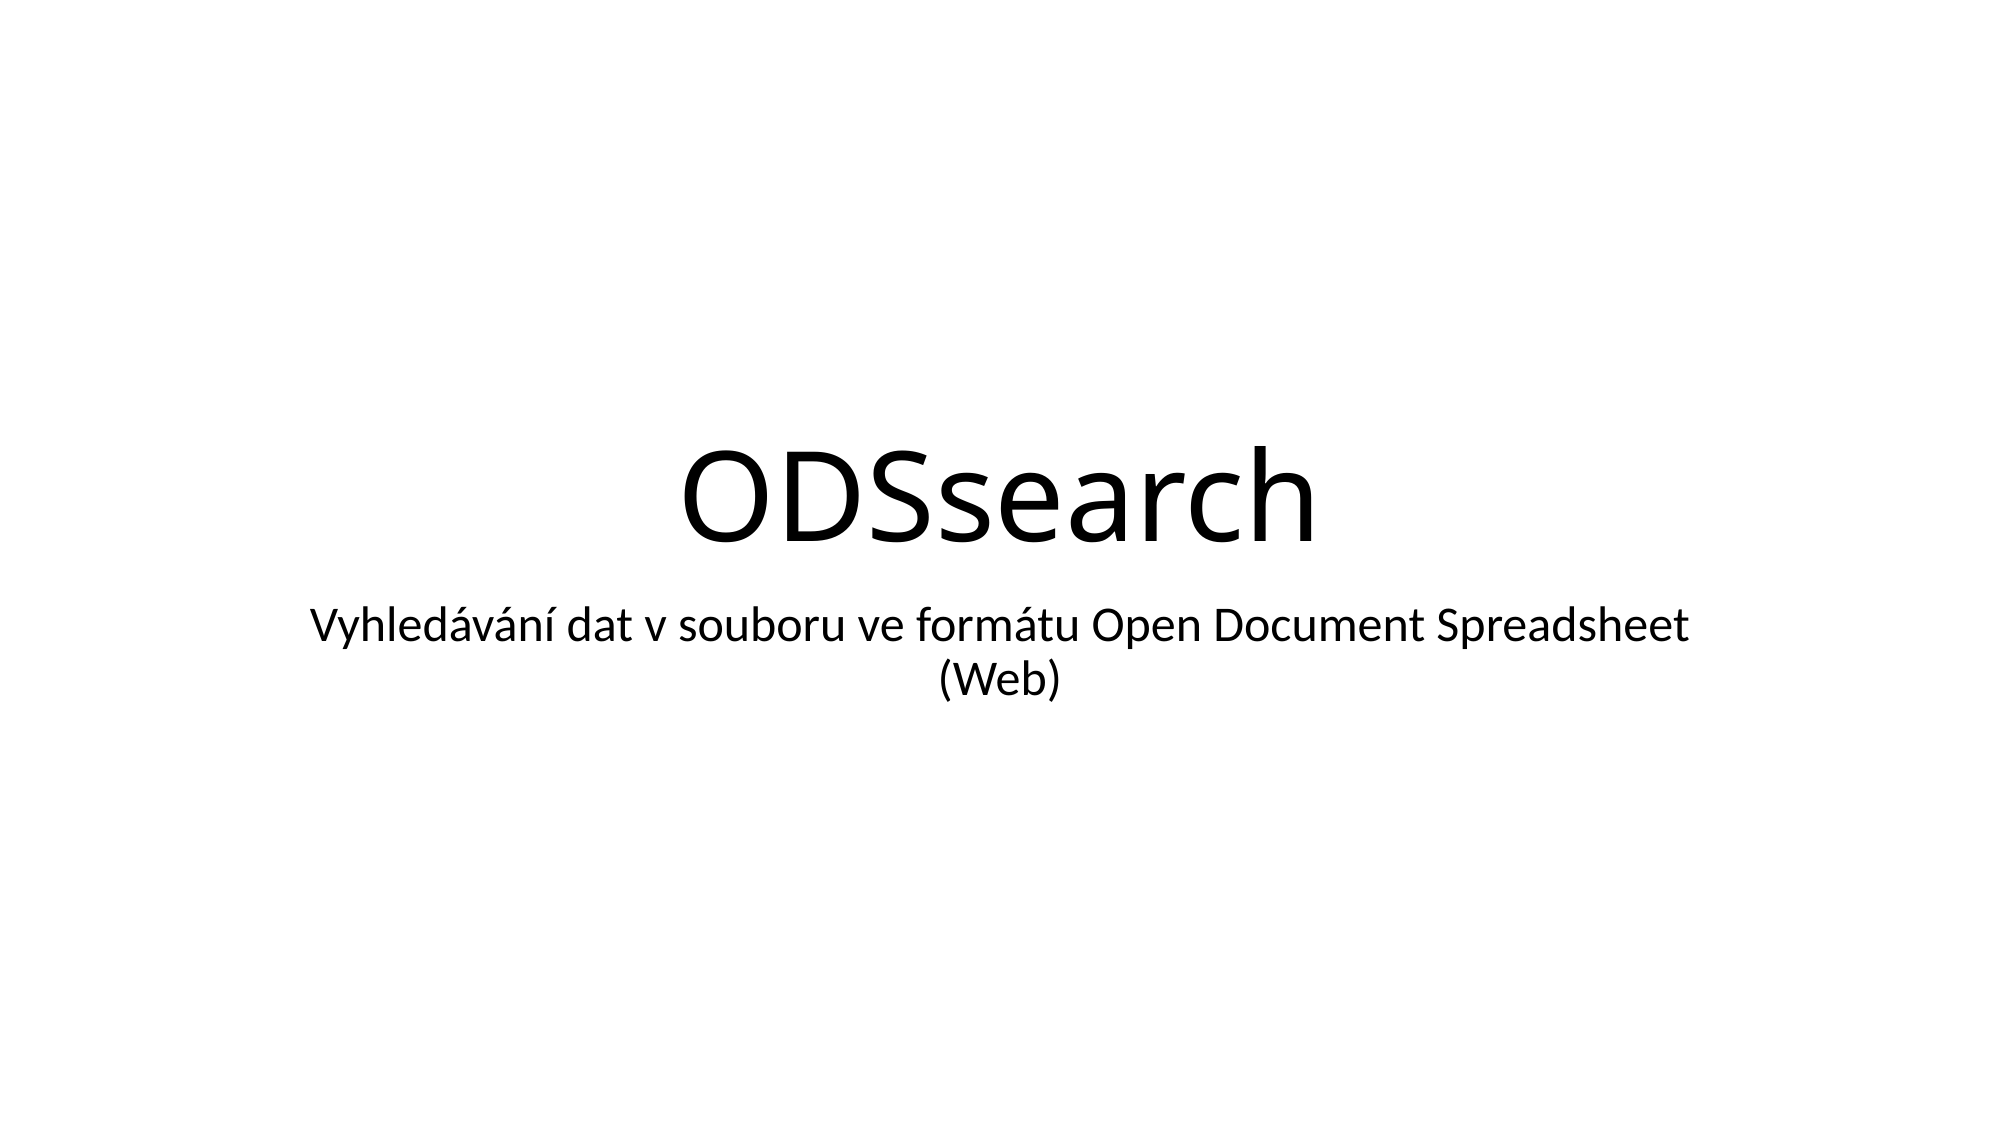

# ODSsearch
Vyhledávání dat v souboru ve formátu Open Document Spreadsheet (Web)